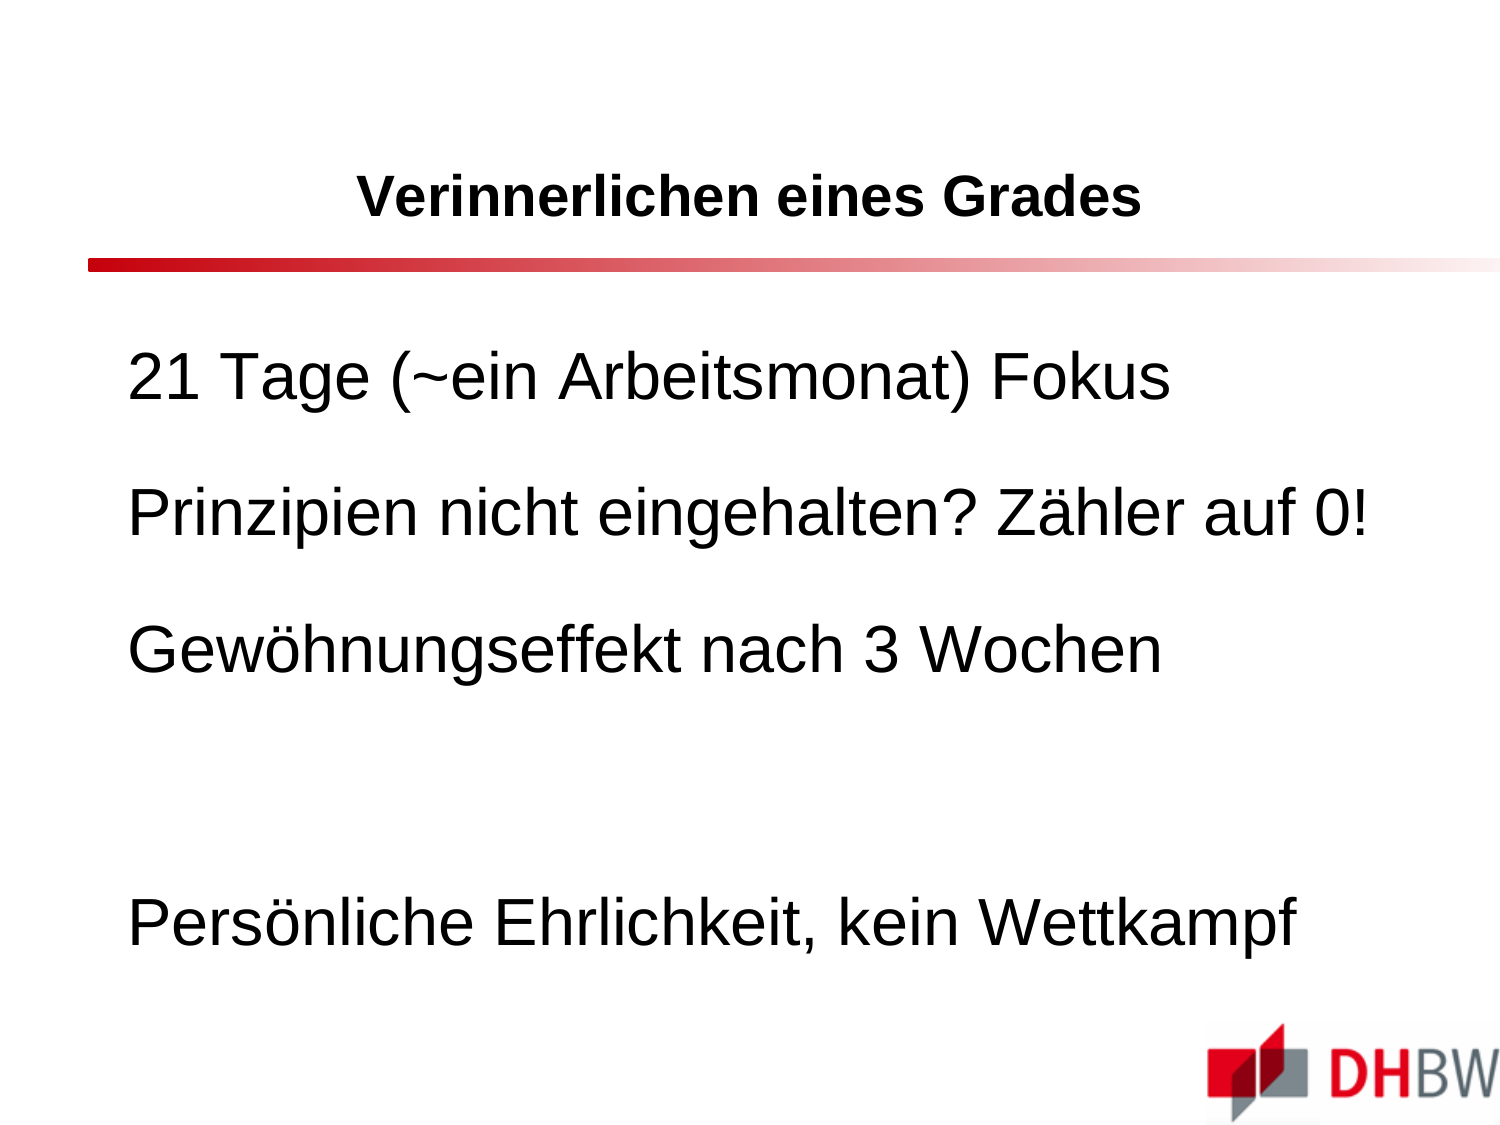

# Verinnerlichen eines Grades
21 Tage (~ein Arbeitsmonat) Fokus
Prinzipien nicht eingehalten? Zähler auf 0!
Gewöhnungseffekt nach 3 Wochen
Persönliche Ehrlichkeit, kein Wettkampf